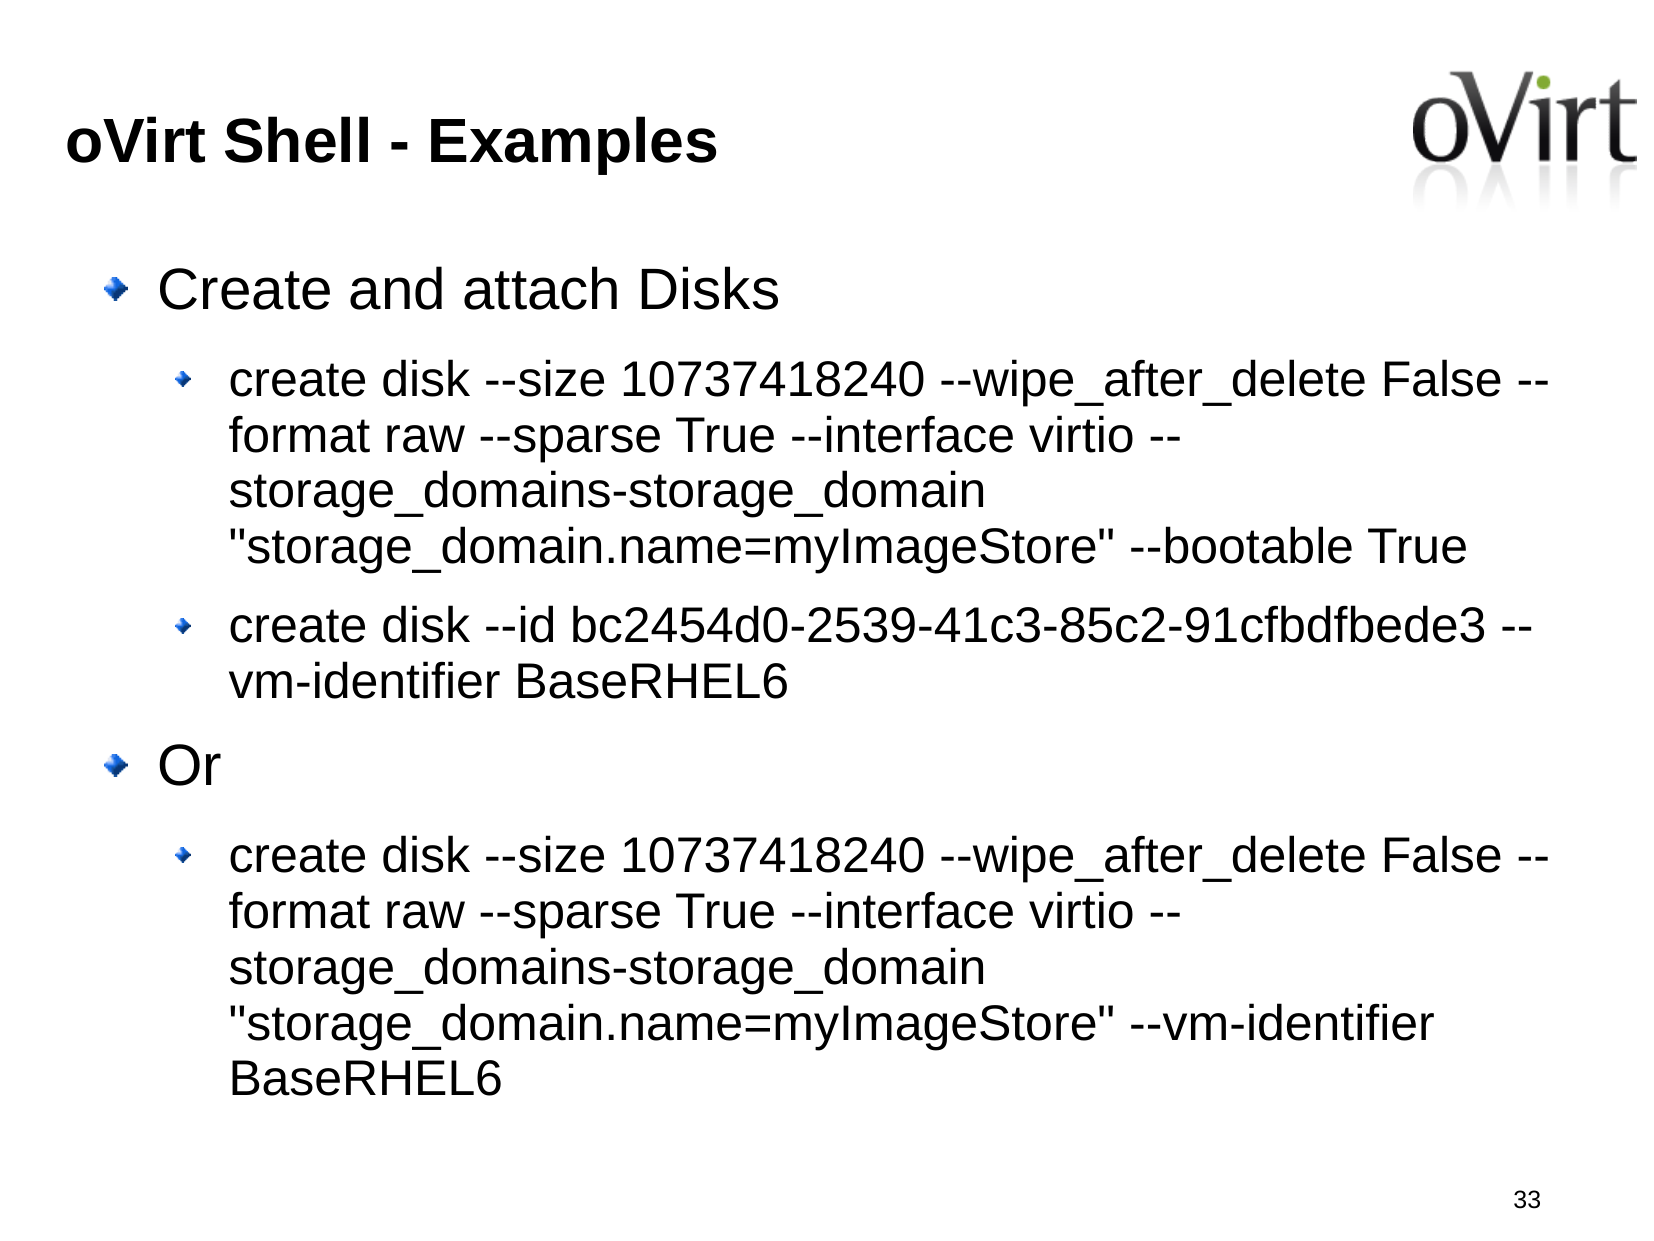

oVirt Shell - Examples
# Create and attach Disks
create disk --size 10737418240 --wipe_after_delete False --format raw --sparse True --interface virtio --storage_domains-storage_domain "storage_domain.name=myImageStore" --bootable True
create disk --id bc2454d0-2539-41c3-85c2-91cfbdfbede3 --vm-identifier BaseRHEL6
Or
create disk --size 10737418240 --wipe_after_delete False --format raw --sparse True --interface virtio --storage_domains-storage_domain "storage_domain.name=myImageStore" --vm-identifier BaseRHEL6